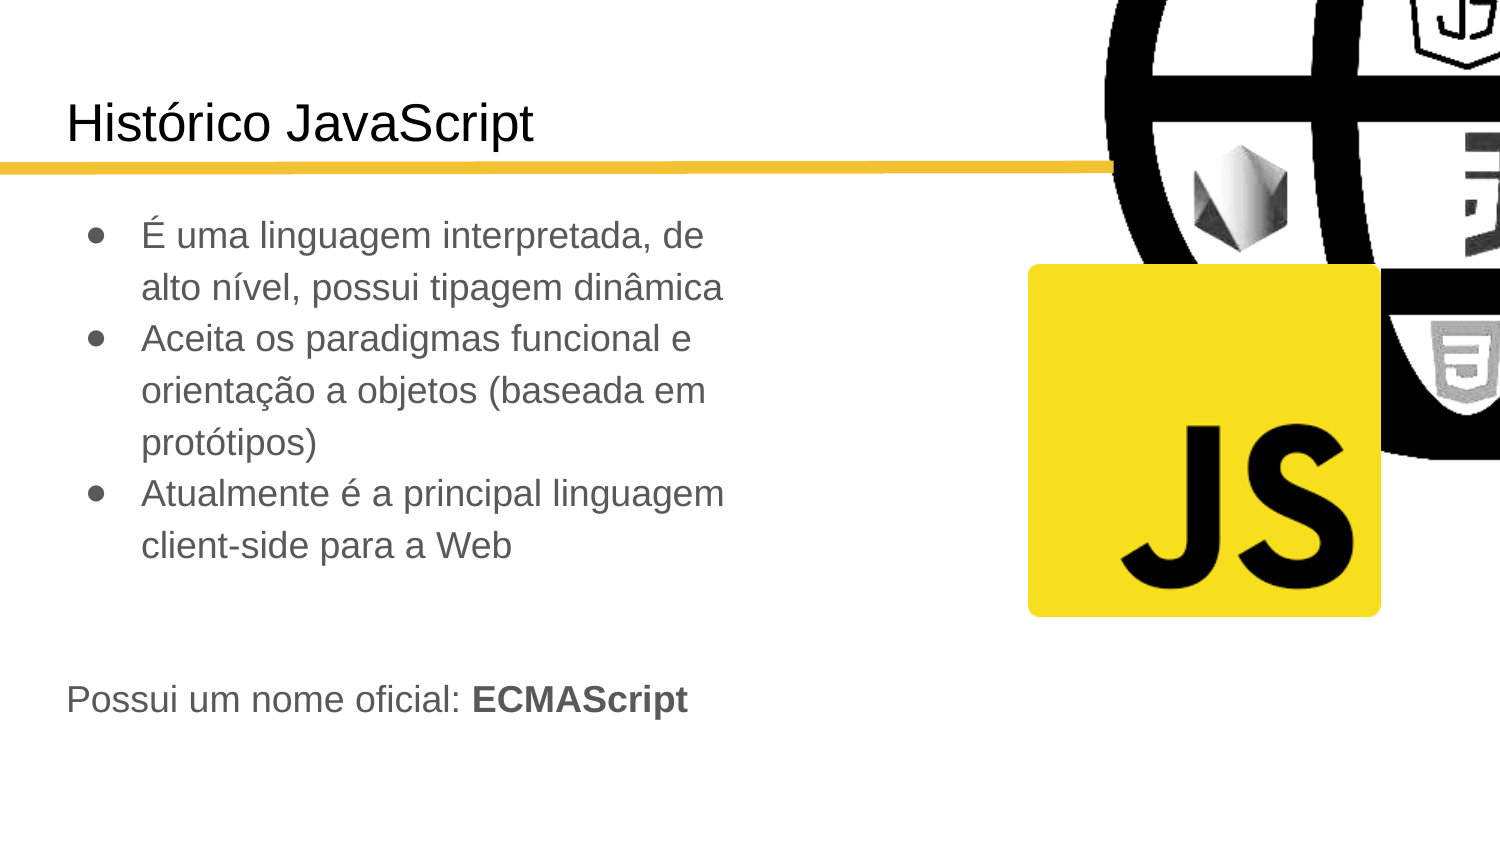

# Histórico JavaScript
É uma linguagem interpretada, de alto nível, possui tipagem dinâmica
Aceita os paradigmas funcional e orientação a objetos (baseada em protótipos)
Atualmente é a principal linguagem client-side para a Web
Possui um nome oficial: ECMAScript